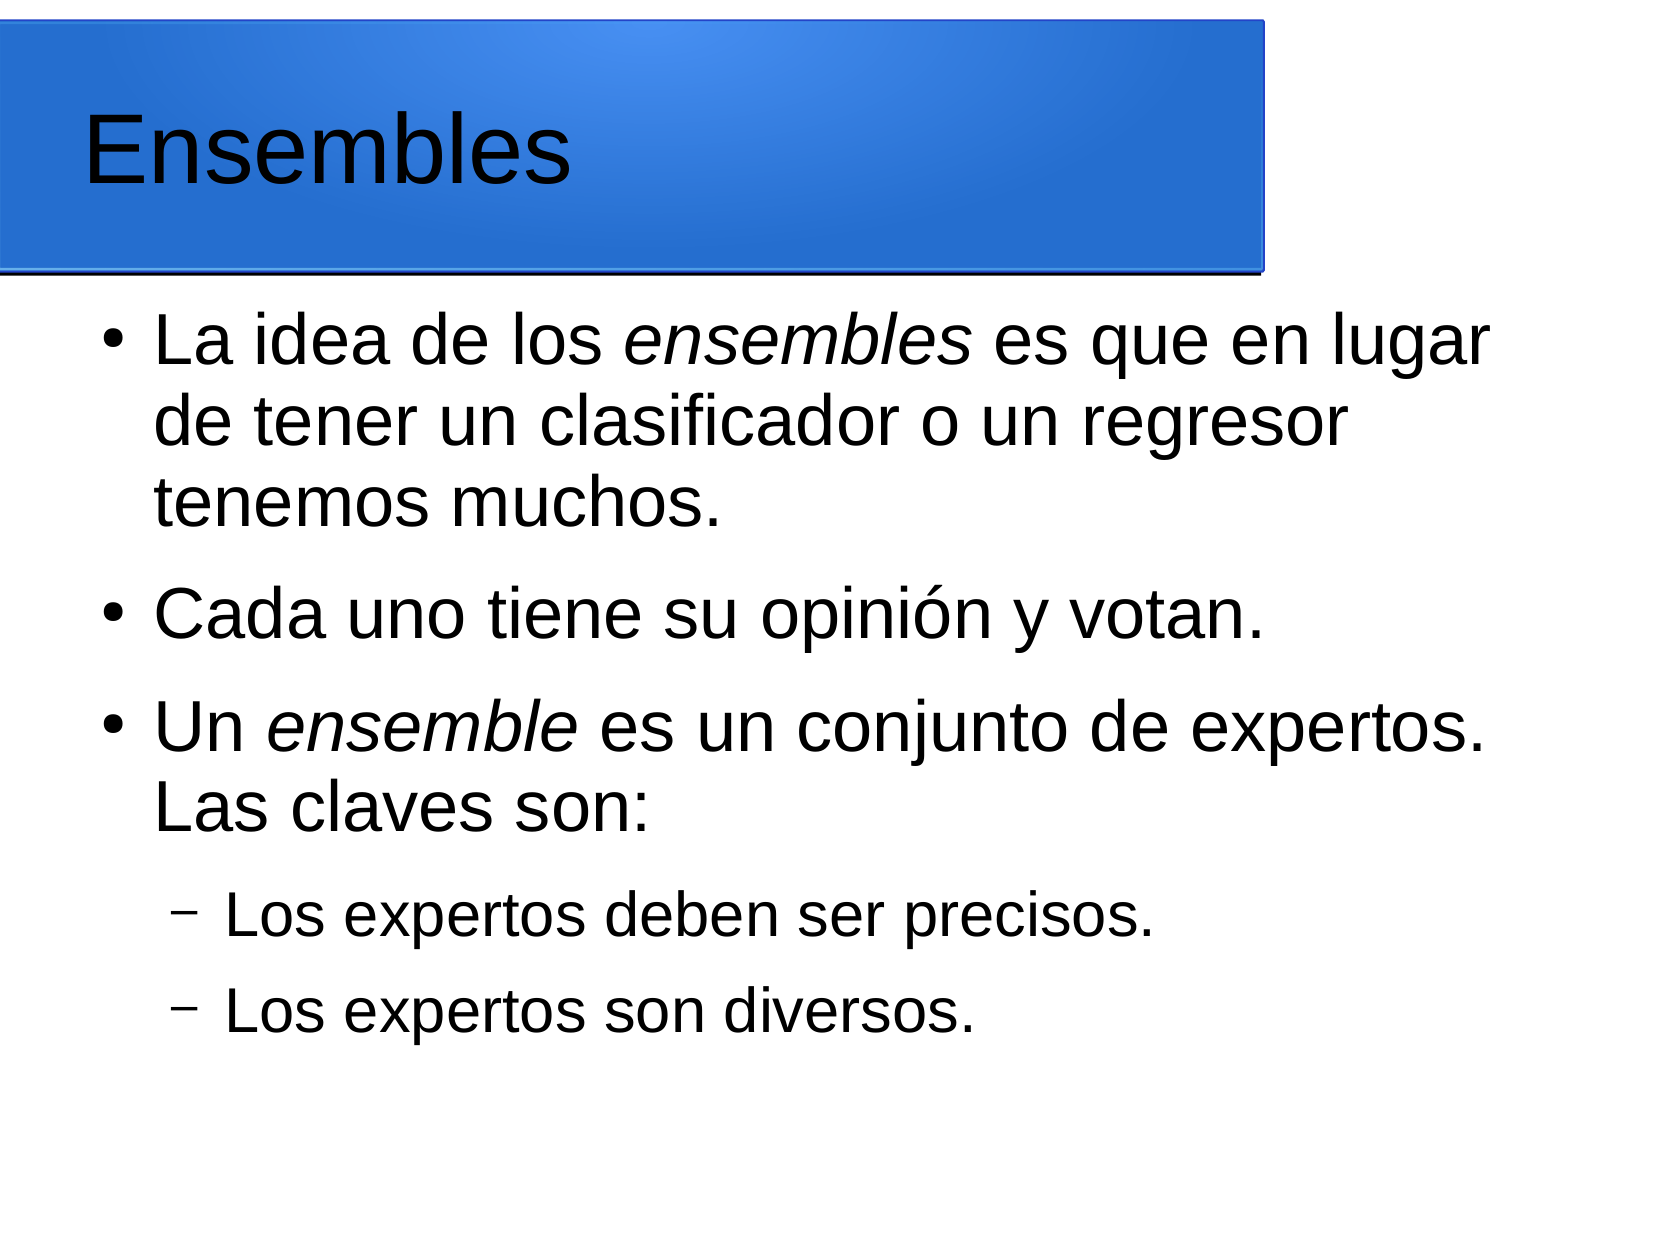

# Ensembles
La idea de los ensembles es que en lugar de tener un clasificador o un regresor tenemos muchos.
Cada uno tiene su opinión y votan.
Un ensemble es un conjunto de expertos. Las claves son:
Los expertos deben ser precisos.
Los expertos son diversos.